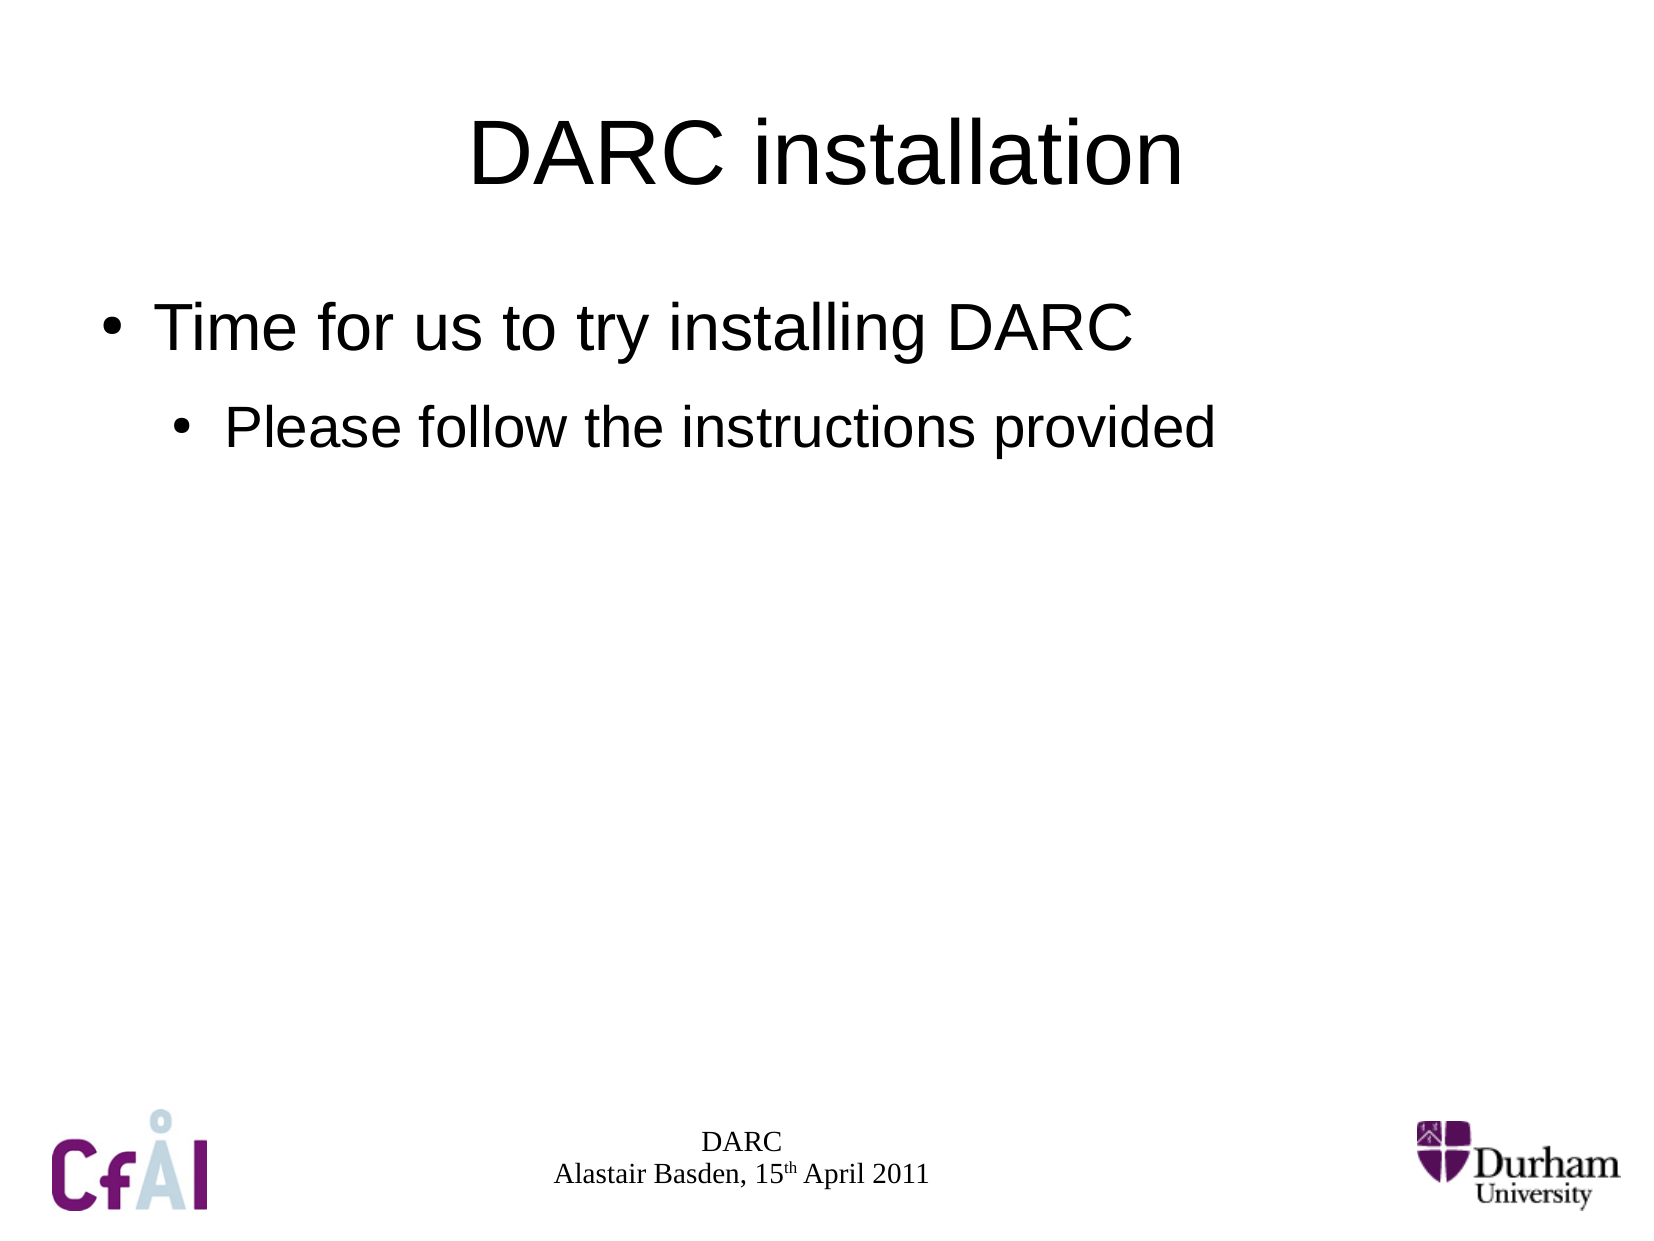

# DARC installation
Time for us to try installing DARC
Please follow the instructions provided